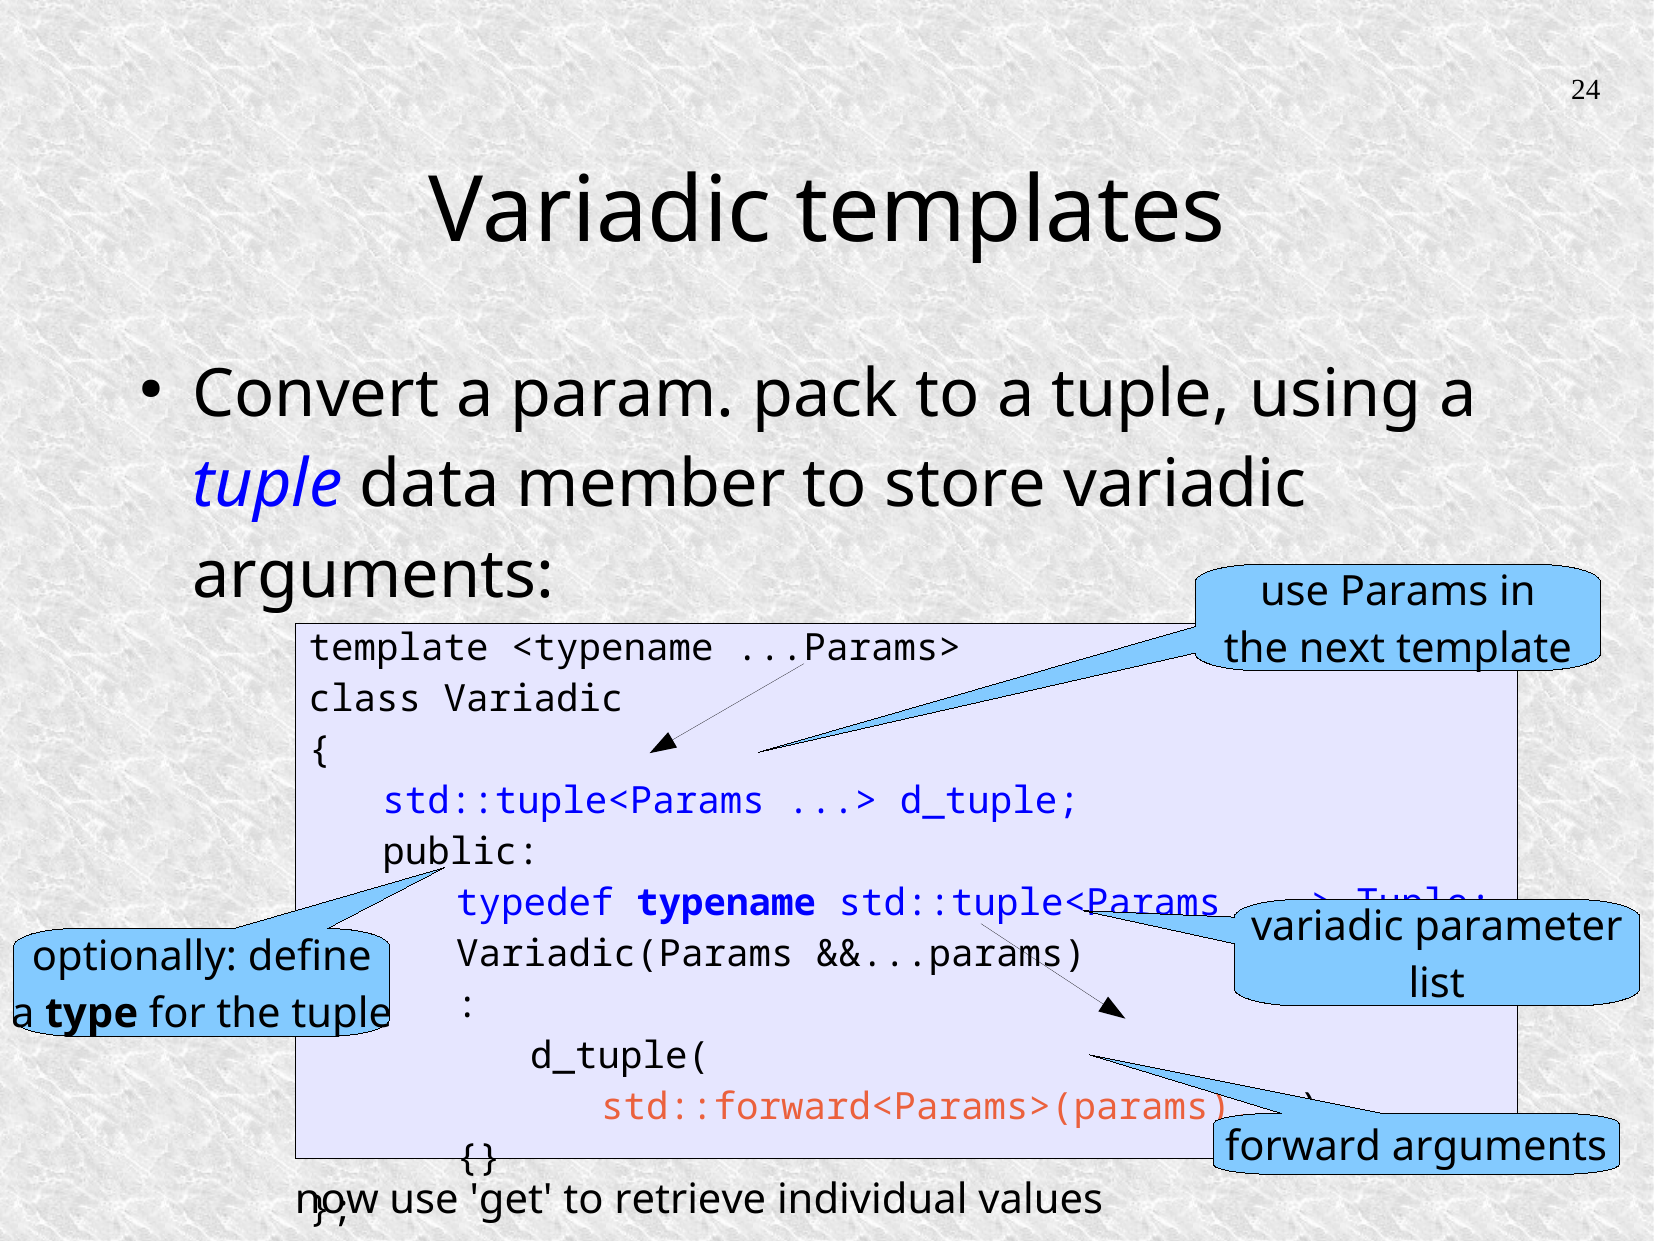

24
# Variadic templates
Convert a param. pack to a tuple, using a tuple data member to store variadic arguments:
use Params in
the next template
template <typename ...Params>
class Variadic
{
	std::tuple<Params ...> d_tuple;
	public:
		typedef typename std::tuple<Params ...> Tuple;
		Variadic(Params &&...params)
		:
			d_tuple(
 std::forward<Params>(params)...)
		{}
};
variadic parameter
list
optionally: define
a type for the tuple
forward arguments
now use 'get' to retrieve individual values